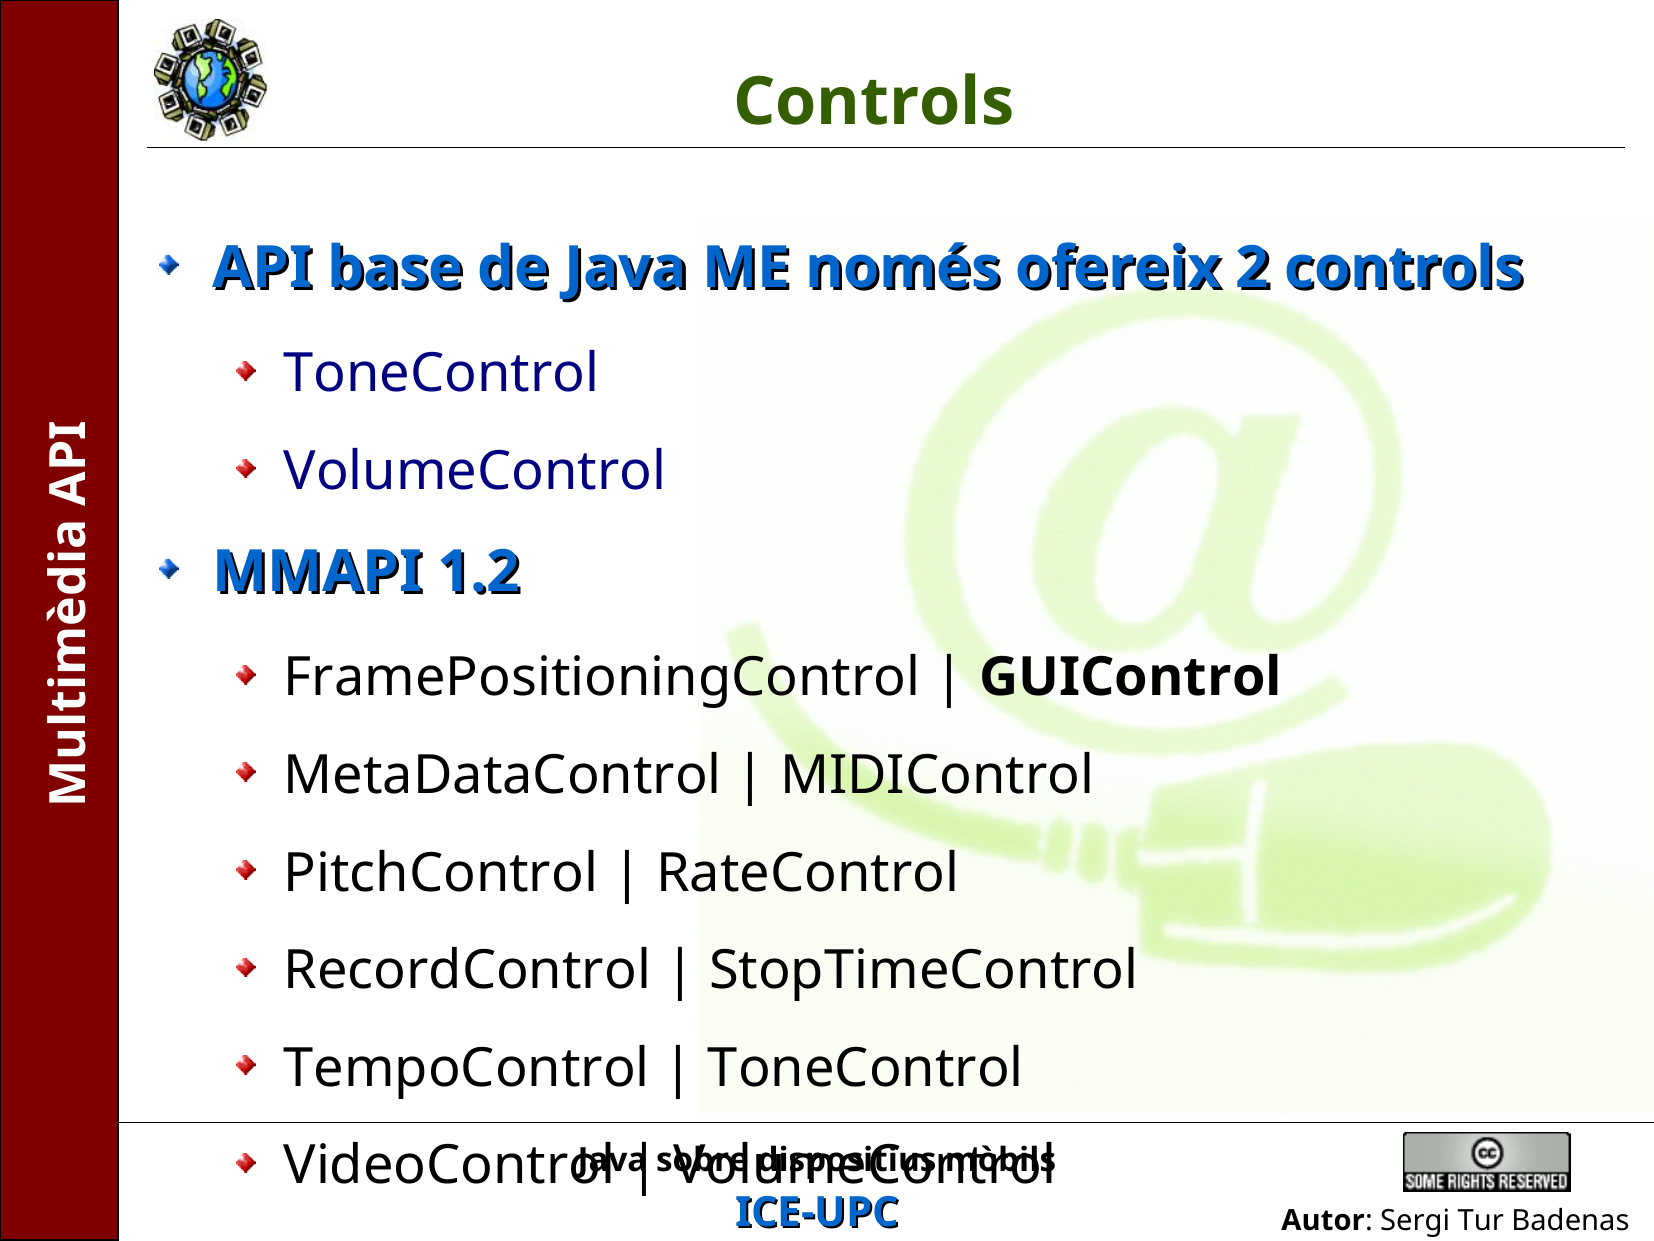

# Controls
API base de Java ME només ofereix 2 controls
ToneControl
VolumeControl
MMAPI 1.2
FramePositioningControl | GUIControl
MetaDataControl | MIDIControl
PitchControl | RateControl
RecordControl | StopTimeControl
TempoControl | ToneControl
VideoControl | VolumeControl